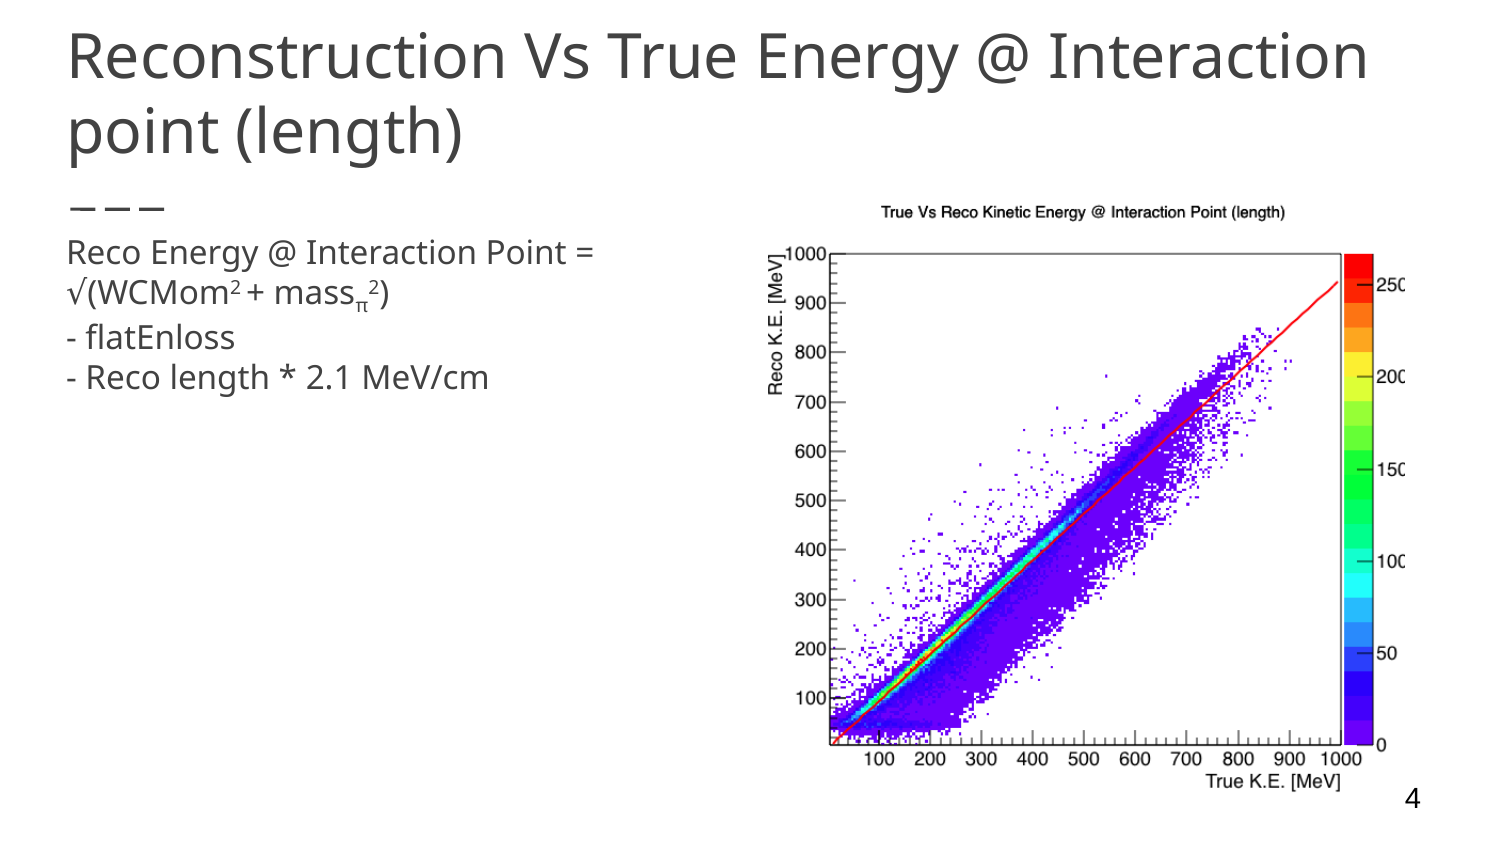

# Reconstruction Vs True Energy @ Interaction point (length)
Reco Energy @ Interaction Point =
√(WCMom2 + massπ2)
- flatEnloss
- Reco length * 2.1 MeV/cm